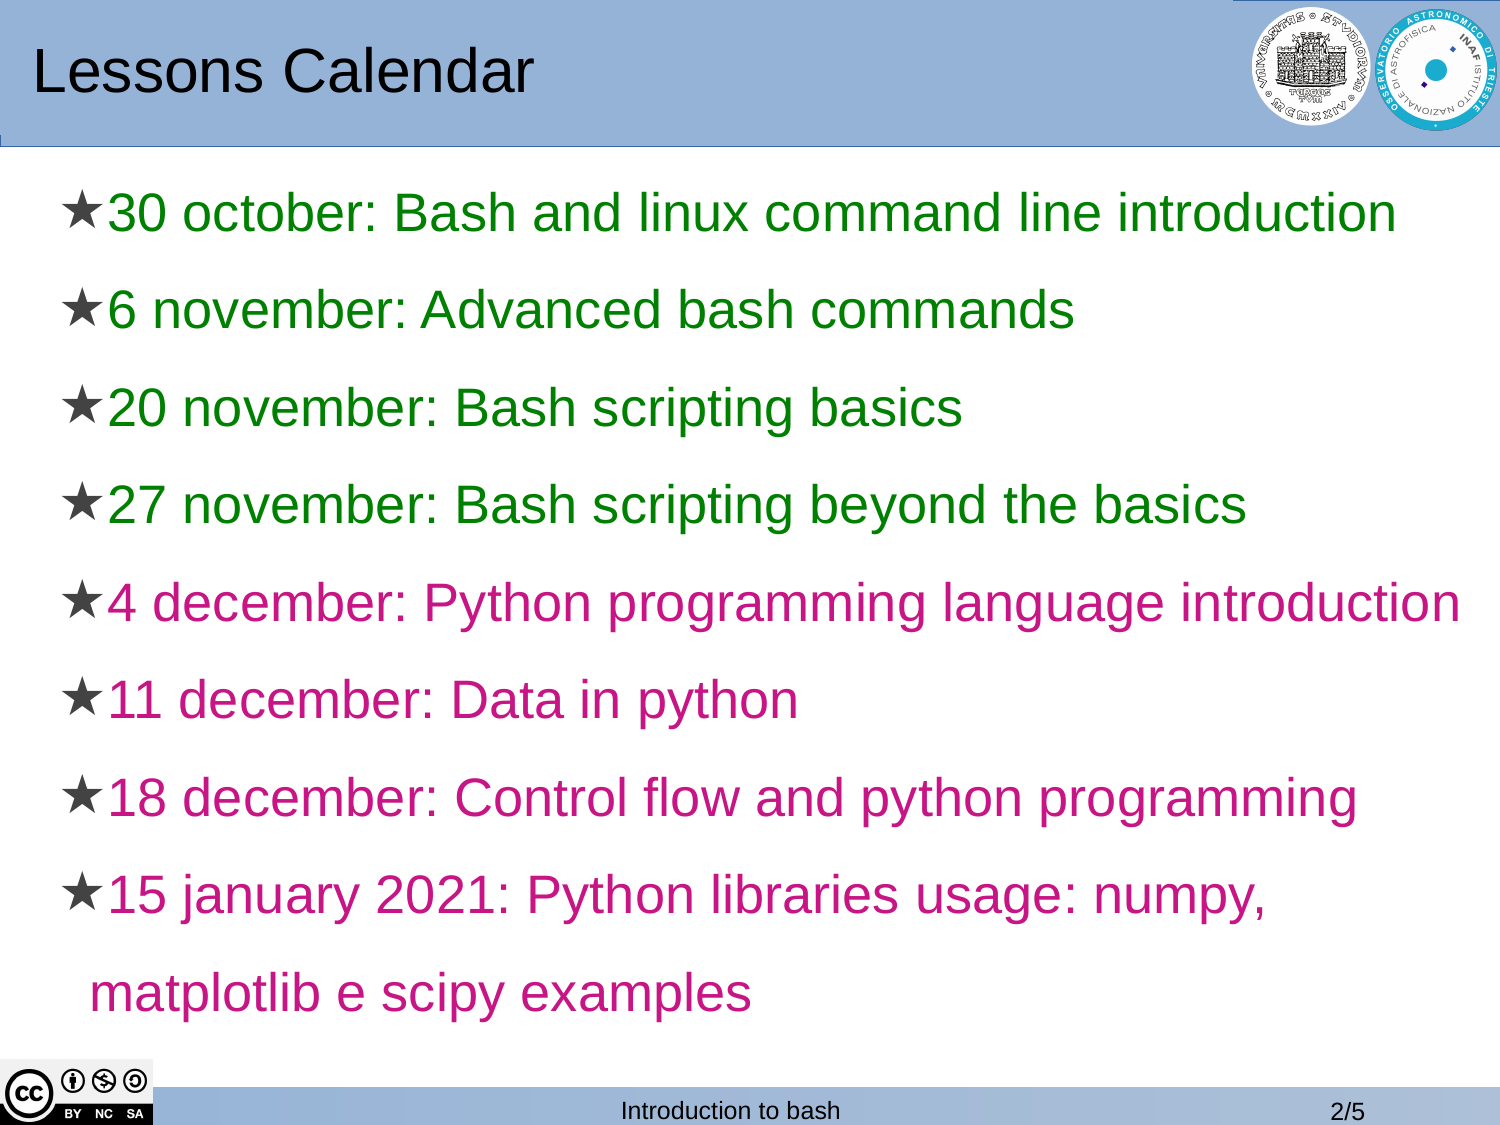

Traditional service delivery
Lessons Calendar
# 30 october: Bash and linux command line introduction
6 november: Advanced bash commands
20 november: Bash scripting basics
27 november: Bash scripting beyond the basics
4 december: Python programming language introduction
11 december: Data in python
18 december: Control flow and python programming
15 january 2021: Python libraries usage: numpy, matplotlib e scipy examples